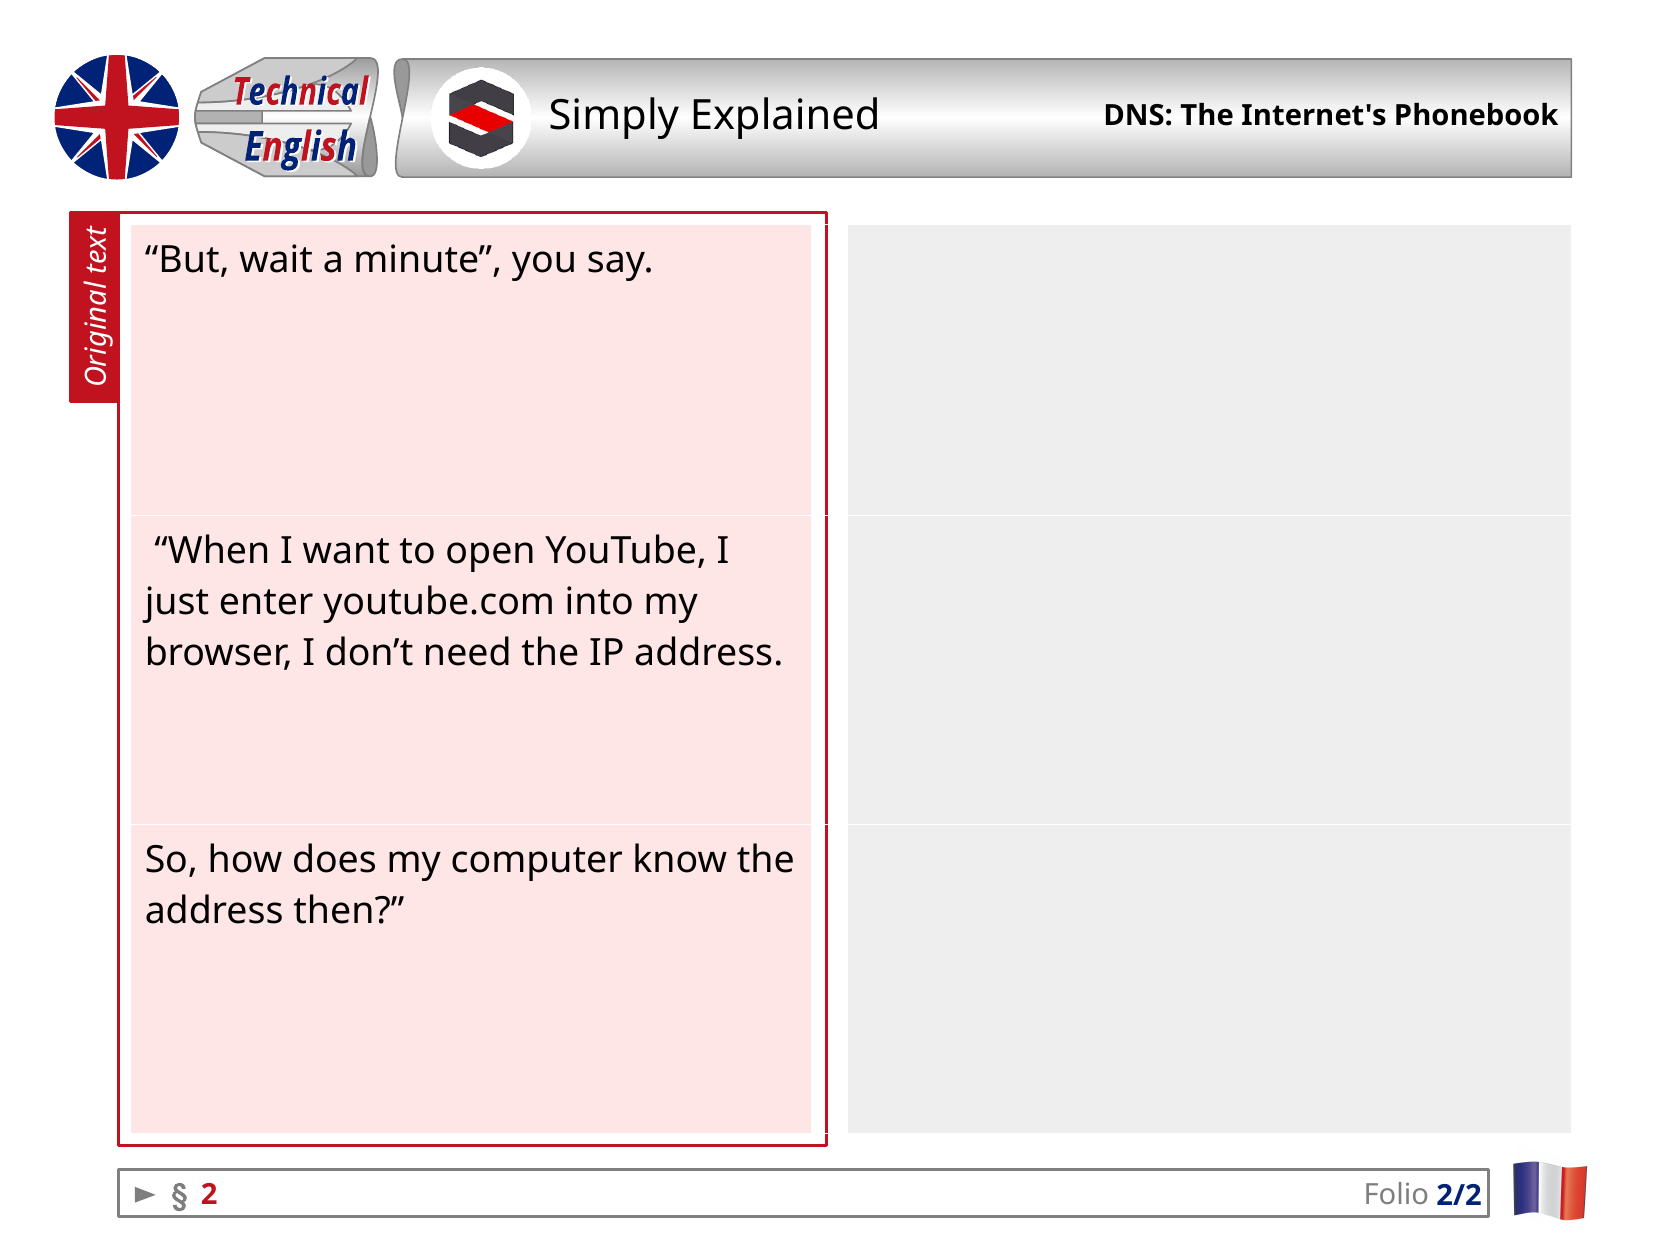

#
| “But, wait a minute”, you say. | | |
| --- | --- | --- |
| “When I want to open YouTube, I just enter youtube.com into my browser, I don’t need the IP address. | | |
| So, how does my computer know the address then?” | | |
2
2/2